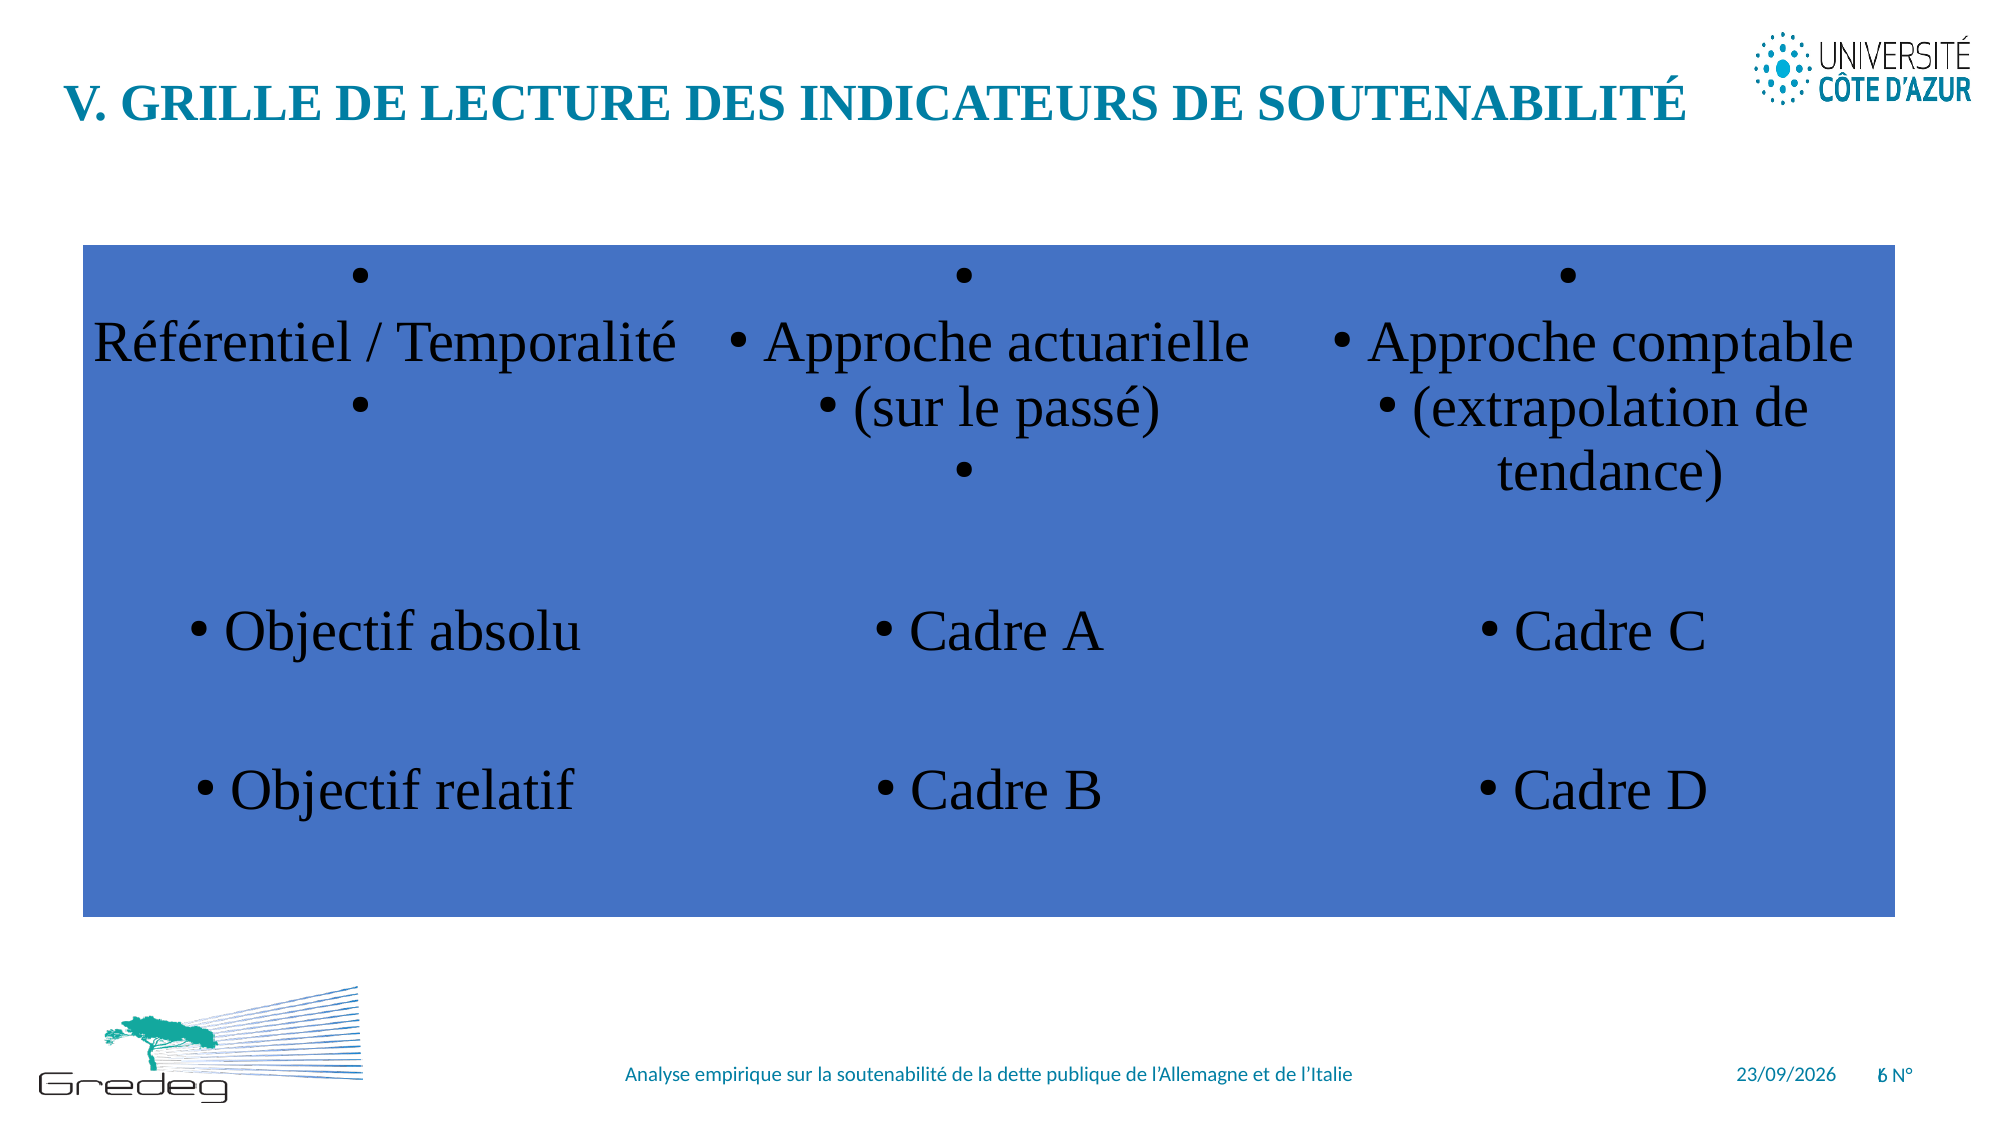

# V. GRILLE DE LECTURE DES INDICATEURS DE SOUTENABILITÉ
| Référentiel / Temporalité | Approche actuarielle (sur le passé) | Approche comptable (extrapolation de tendance) |
| --- | --- | --- |
| Objectif absolu | Cadre A | Cadre C |
| Objectif relatif | Cadre B | Cadre D |
Analyse empirique sur la soutenabilité de la dette publique de l’Allemagne et de l’Italie